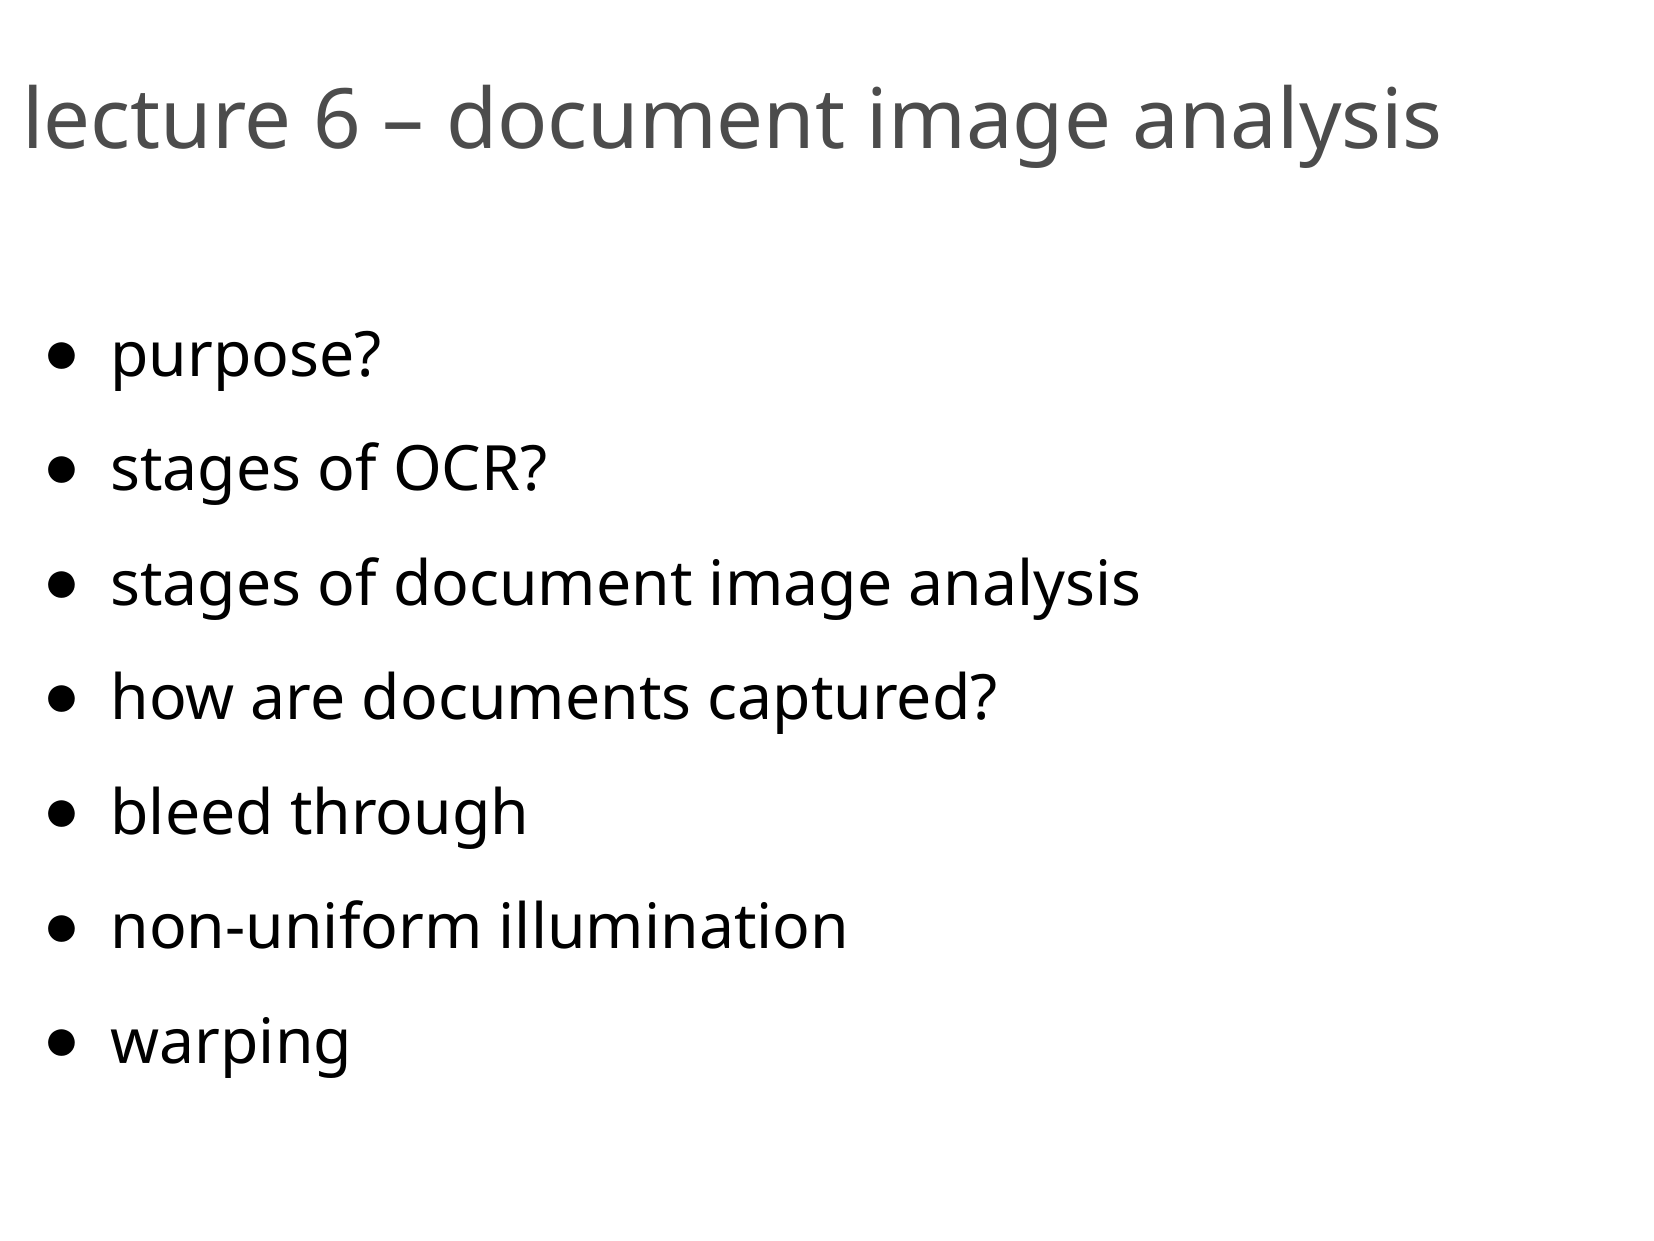

# lecture 6 – document image analysis
purpose?
stages of OCR?
stages of document image analysis
how are documents captured?
bleed through
non-uniform illumination
warping